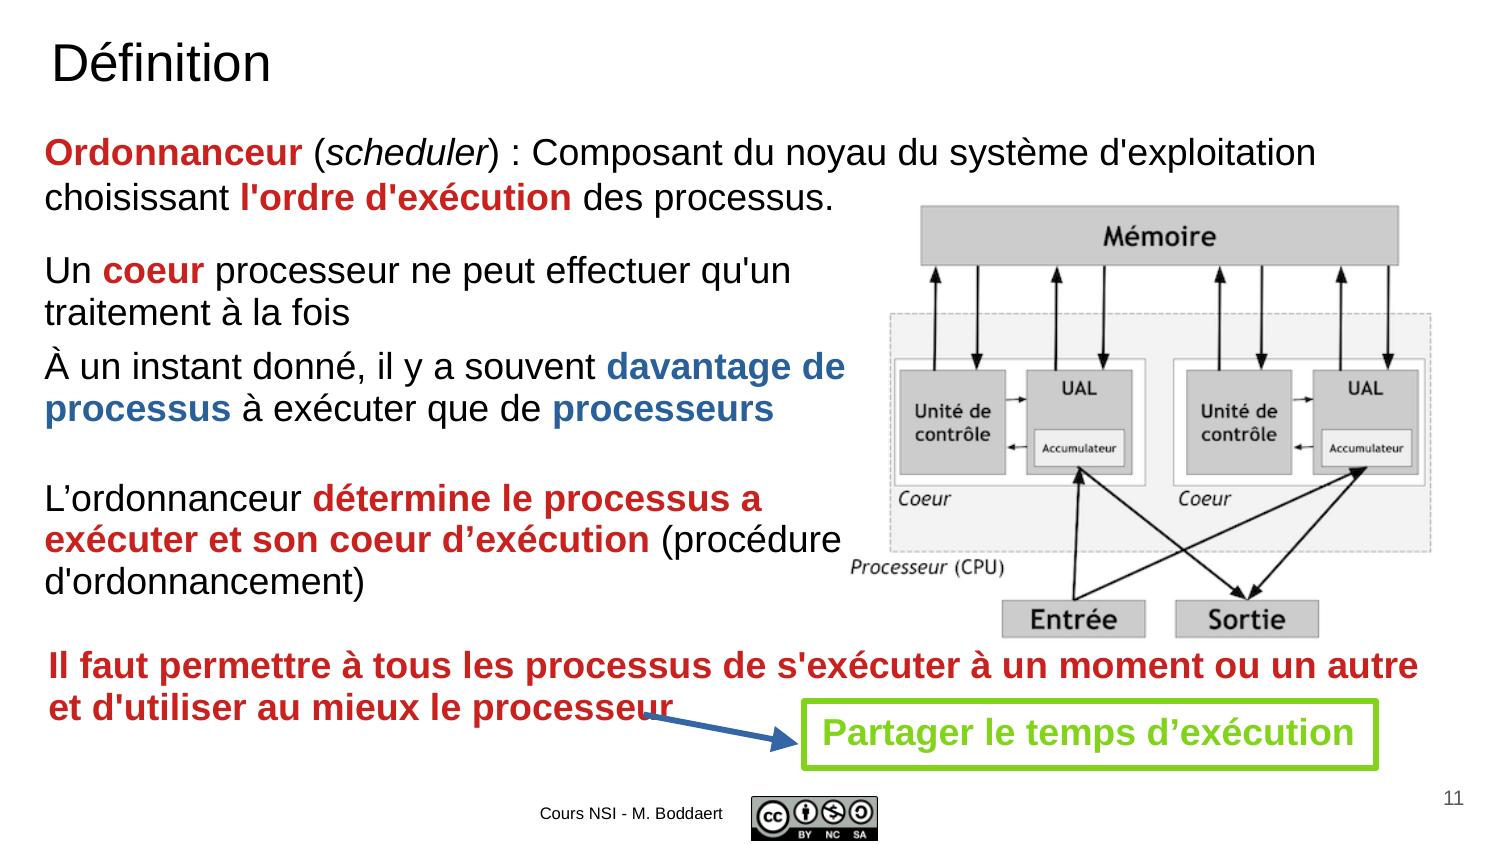

# Définition
Ordonnanceur (scheduler) : Composant du noyau du système d'exploitation choisissant l'ordre d'exécution des processus.
Un coeur processeur ne peut effectuer qu'un traitement à la fois
À un instant donné, il y a souvent davantage de processus à exécuter que de processeurs
L’ordonnanceur détermine le processus a exécuter et son coeur d’exécution (procédure d'ordonnancement)
Il faut permettre à tous les processus de s'exécuter à un moment ou un autre et d'utiliser au mieux le processeur
Partager le temps d’exécution